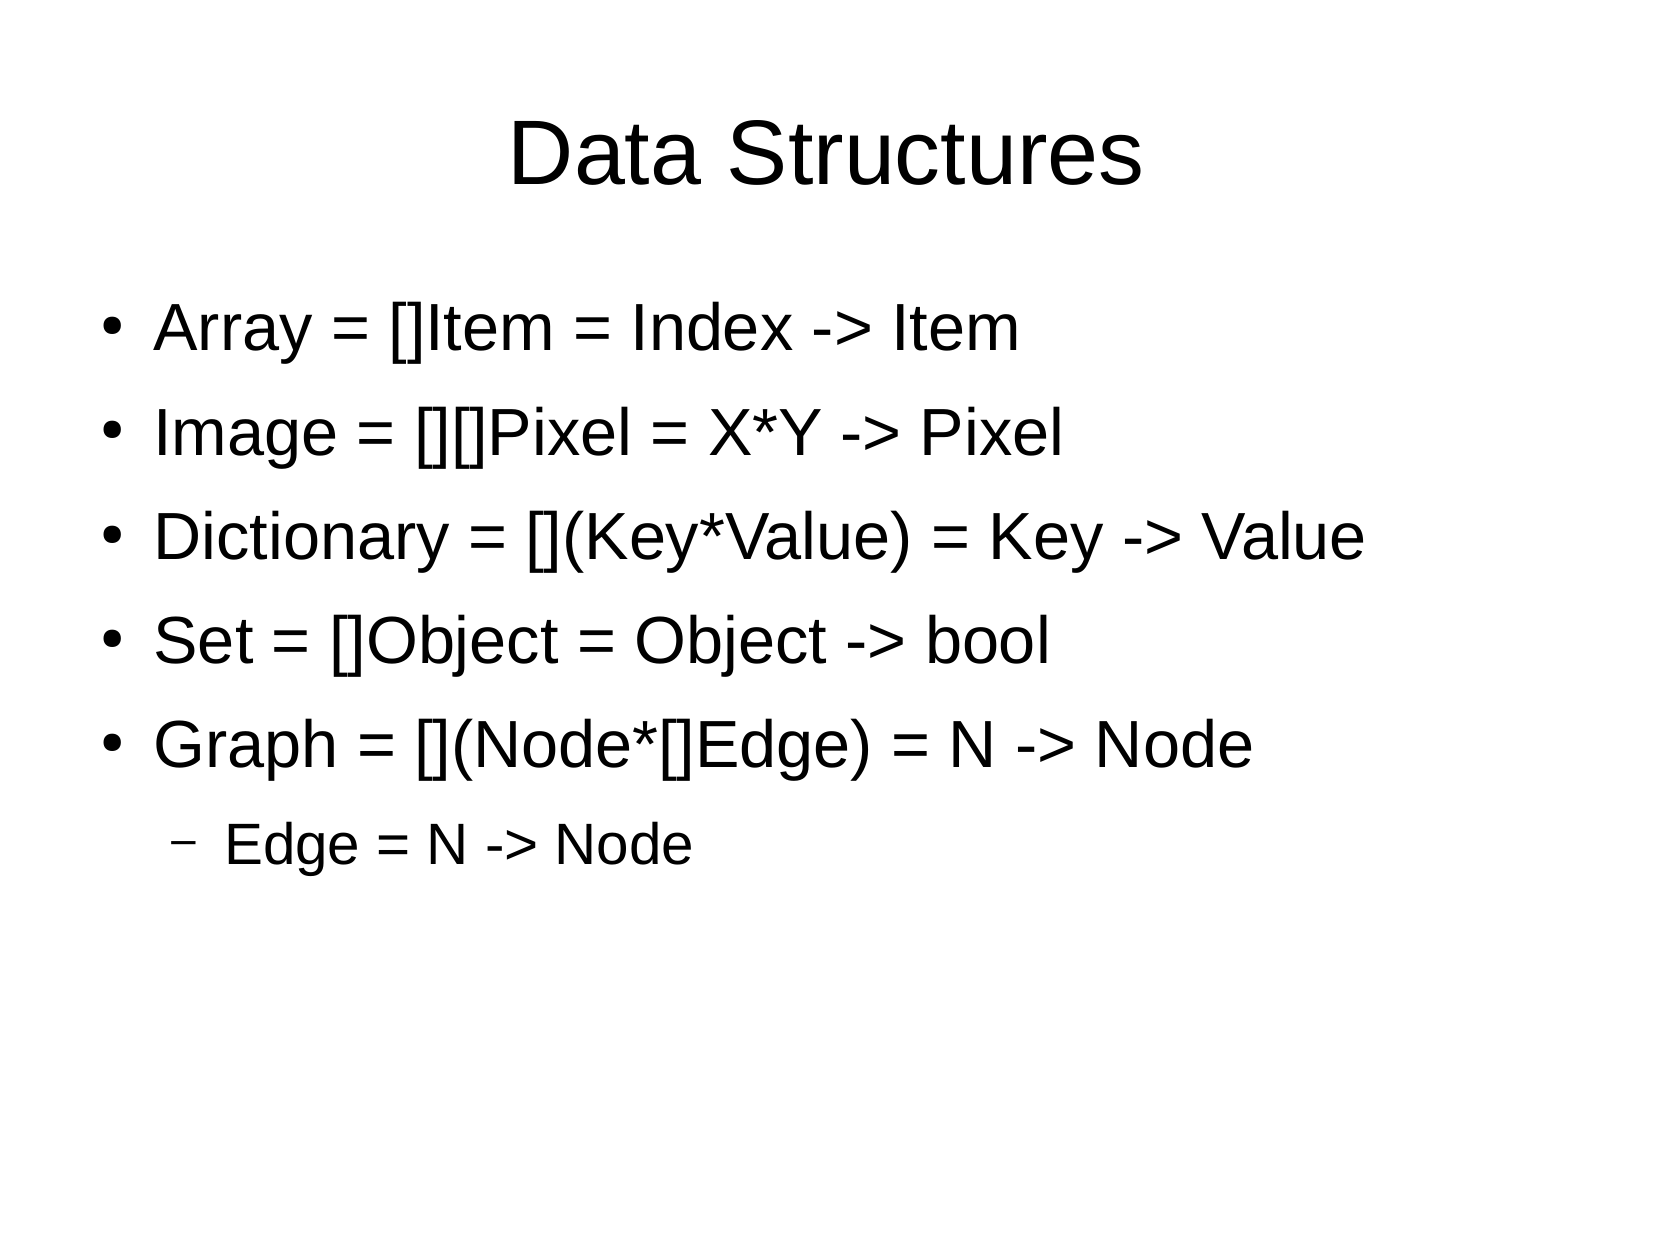

# Data Structures
Array = []Item = Index -> Item
Image = [][]Pixel = X*Y -> Pixel
Dictionary = [](Key*Value) = Key -> Value
Set = []Object = Object -> bool
Graph = [](Node*[]Edge) = N -> Node
Edge = N -> Node